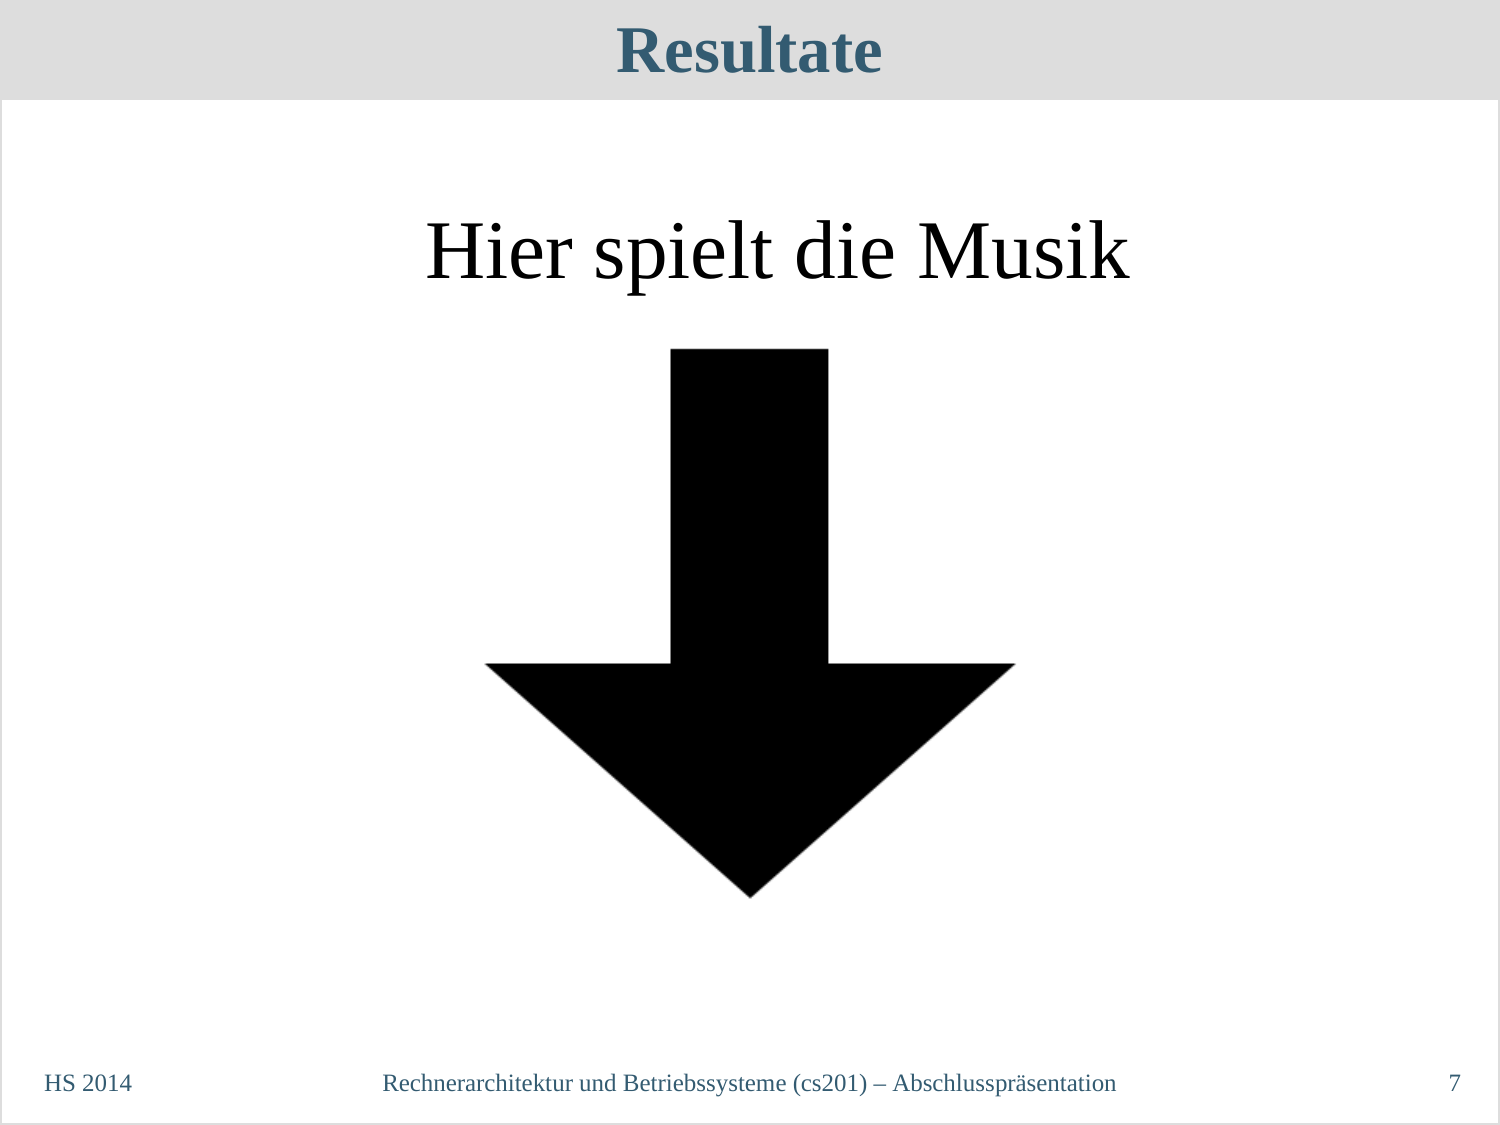

# Resultate
Hier spielt die Musik
HS 2014
Rechnerarchitektur und Betriebssysteme (cs201) – Abschlusspräsentation